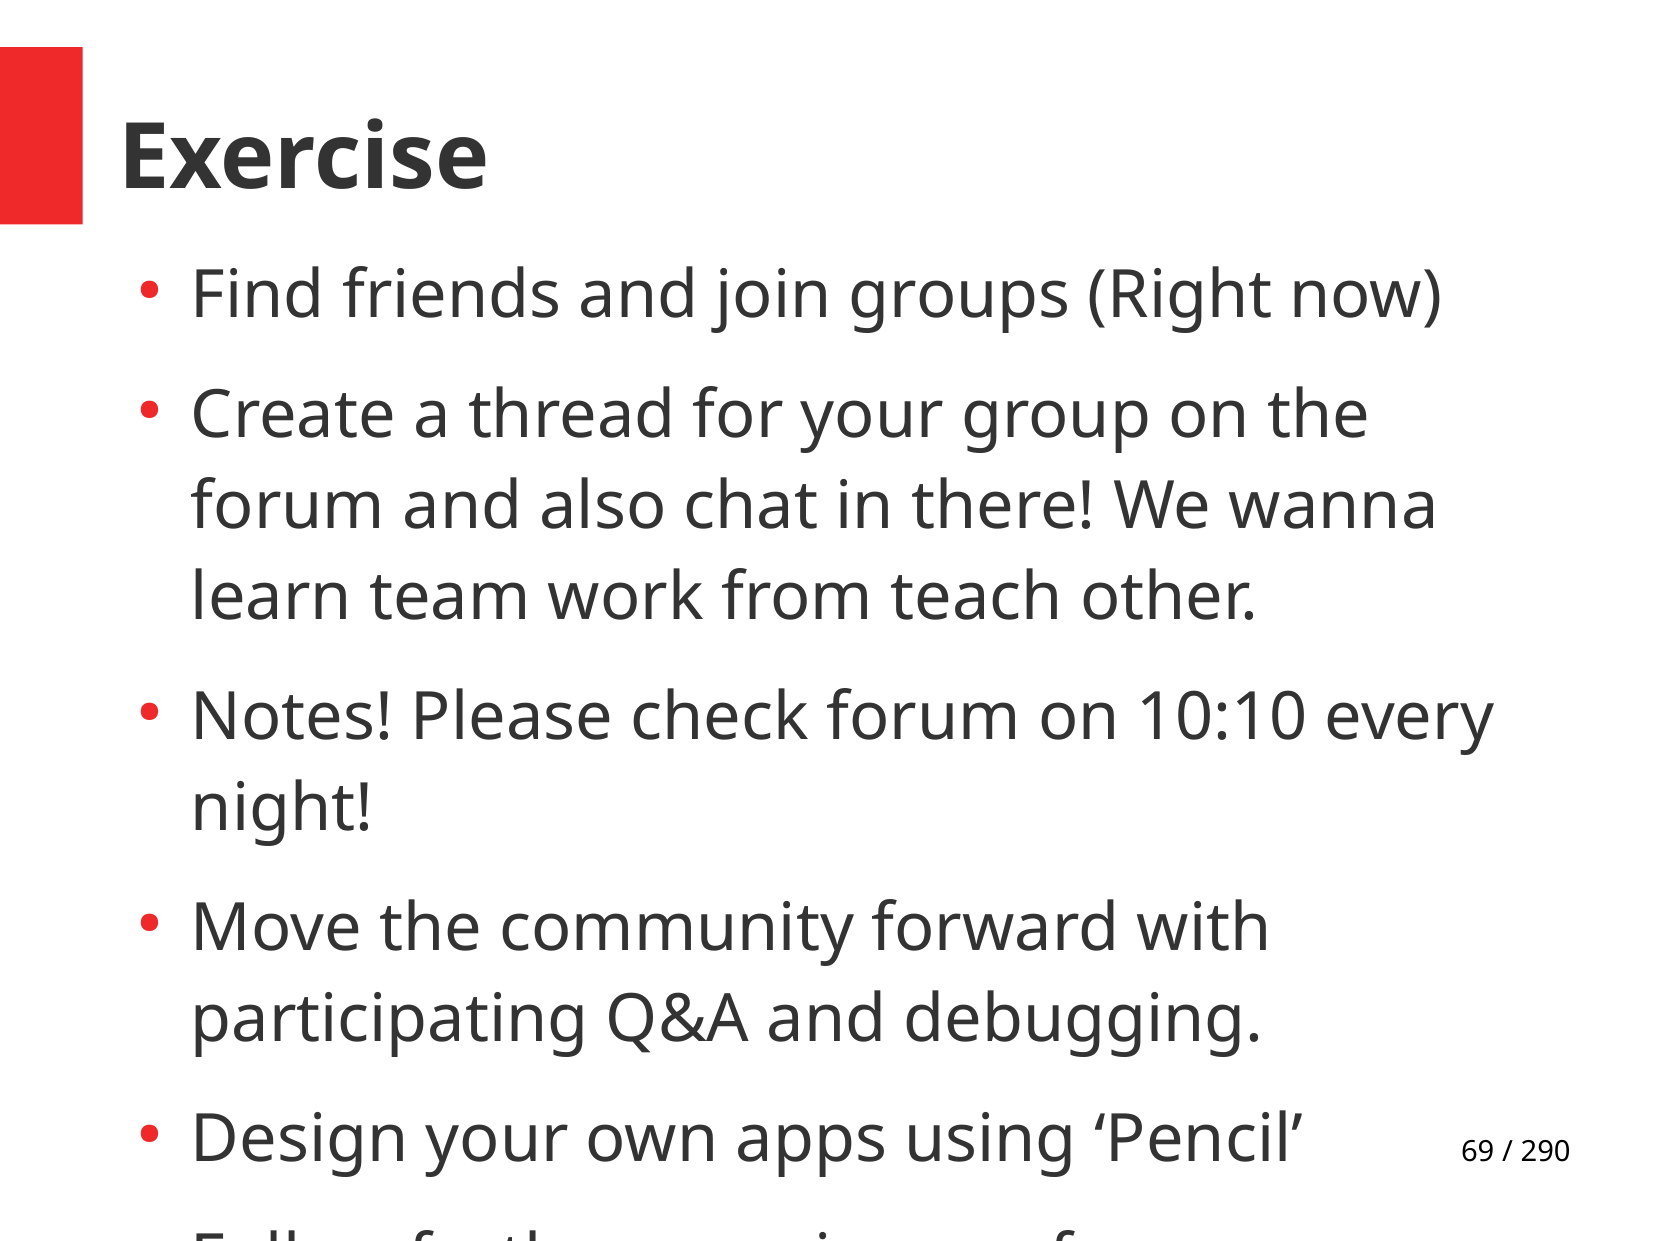

# Exercise
Find friends and join groups (Right now)
Create a thread for your group on the forum and also chat in there! We wanna learn team work from teach other.
Notes! Please check forum on 10:10 every night!
Move the community forward with participating Q&A and debugging.
Design your own apps using ‘Pencil’
Follow further exercises on forum
69